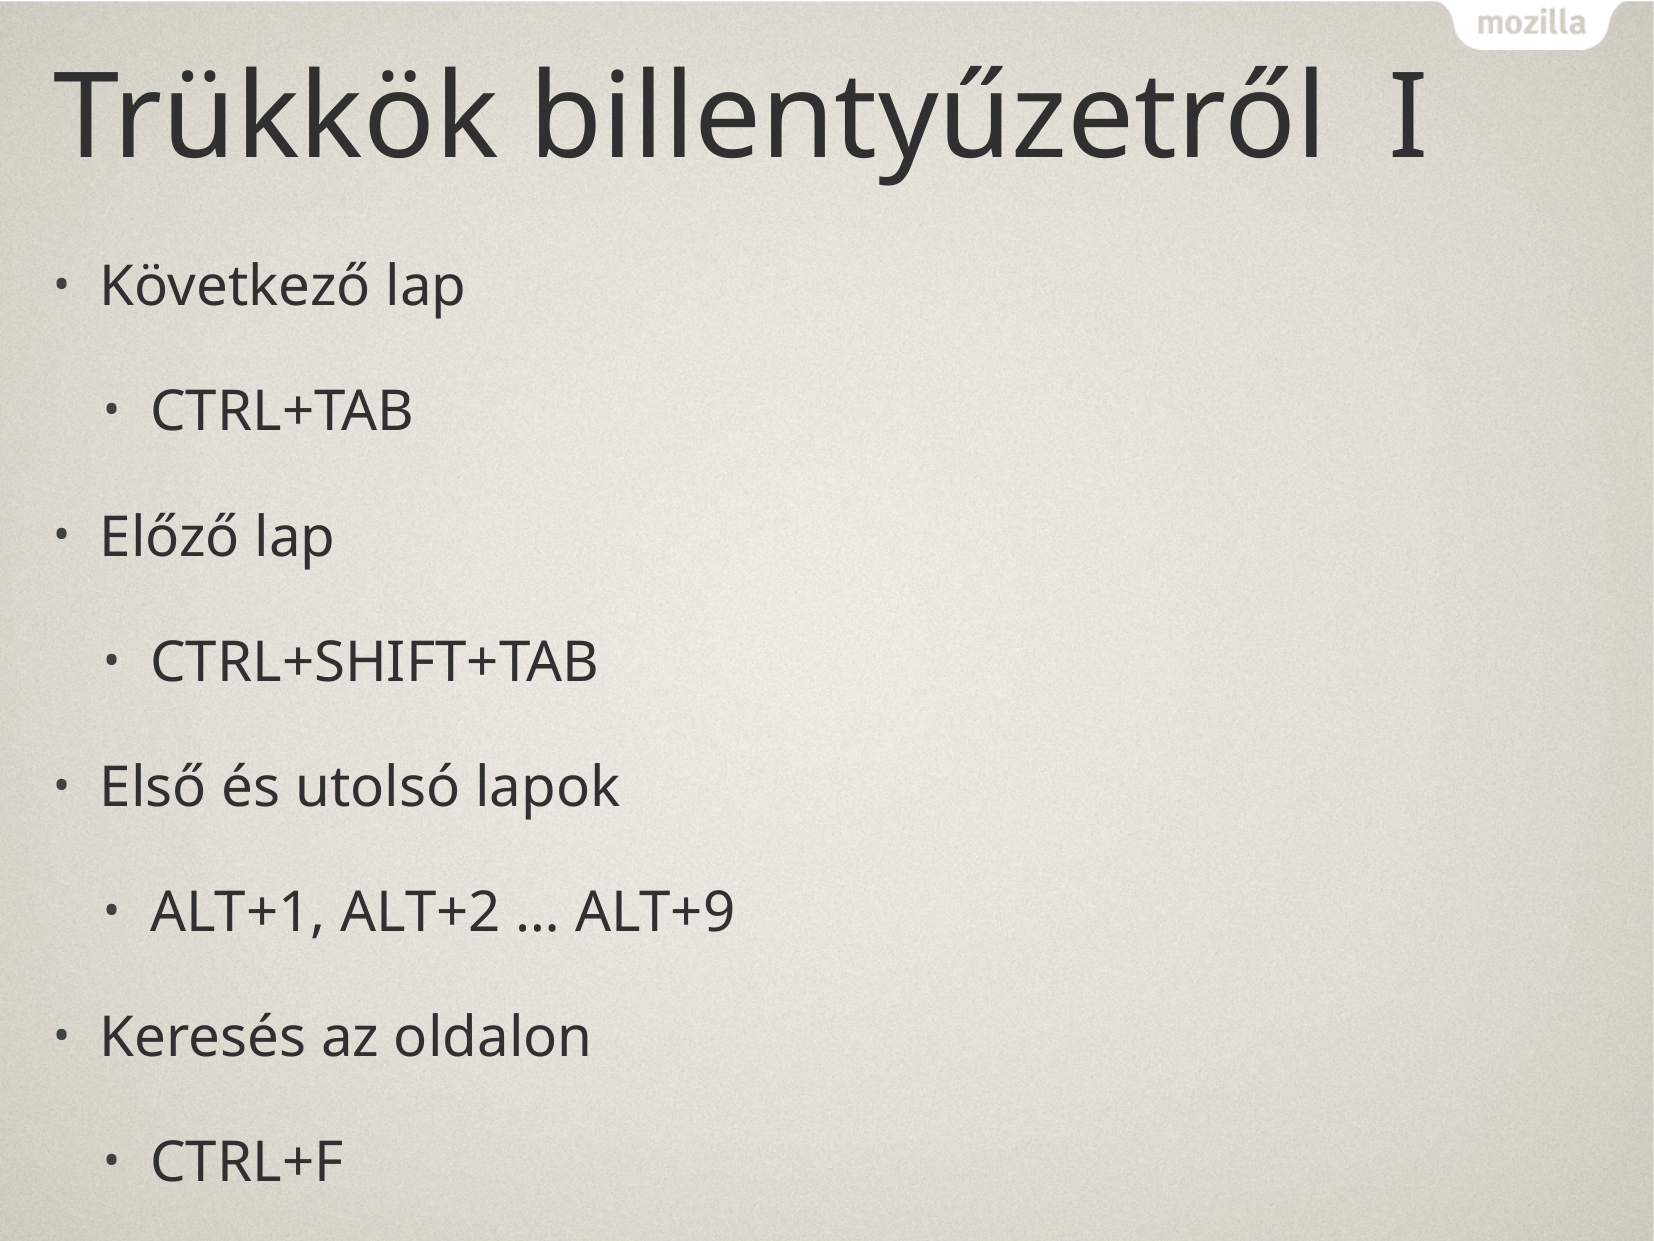

# Trükkök billentyűzetről I
Következő lap
CTRL+TAB
Előző lap
CTRL+SHIFT+TAB
Első és utolsó lapok
ALT+1, ALT+2 … ALT+9
Keresés az oldalon
CTRL+F